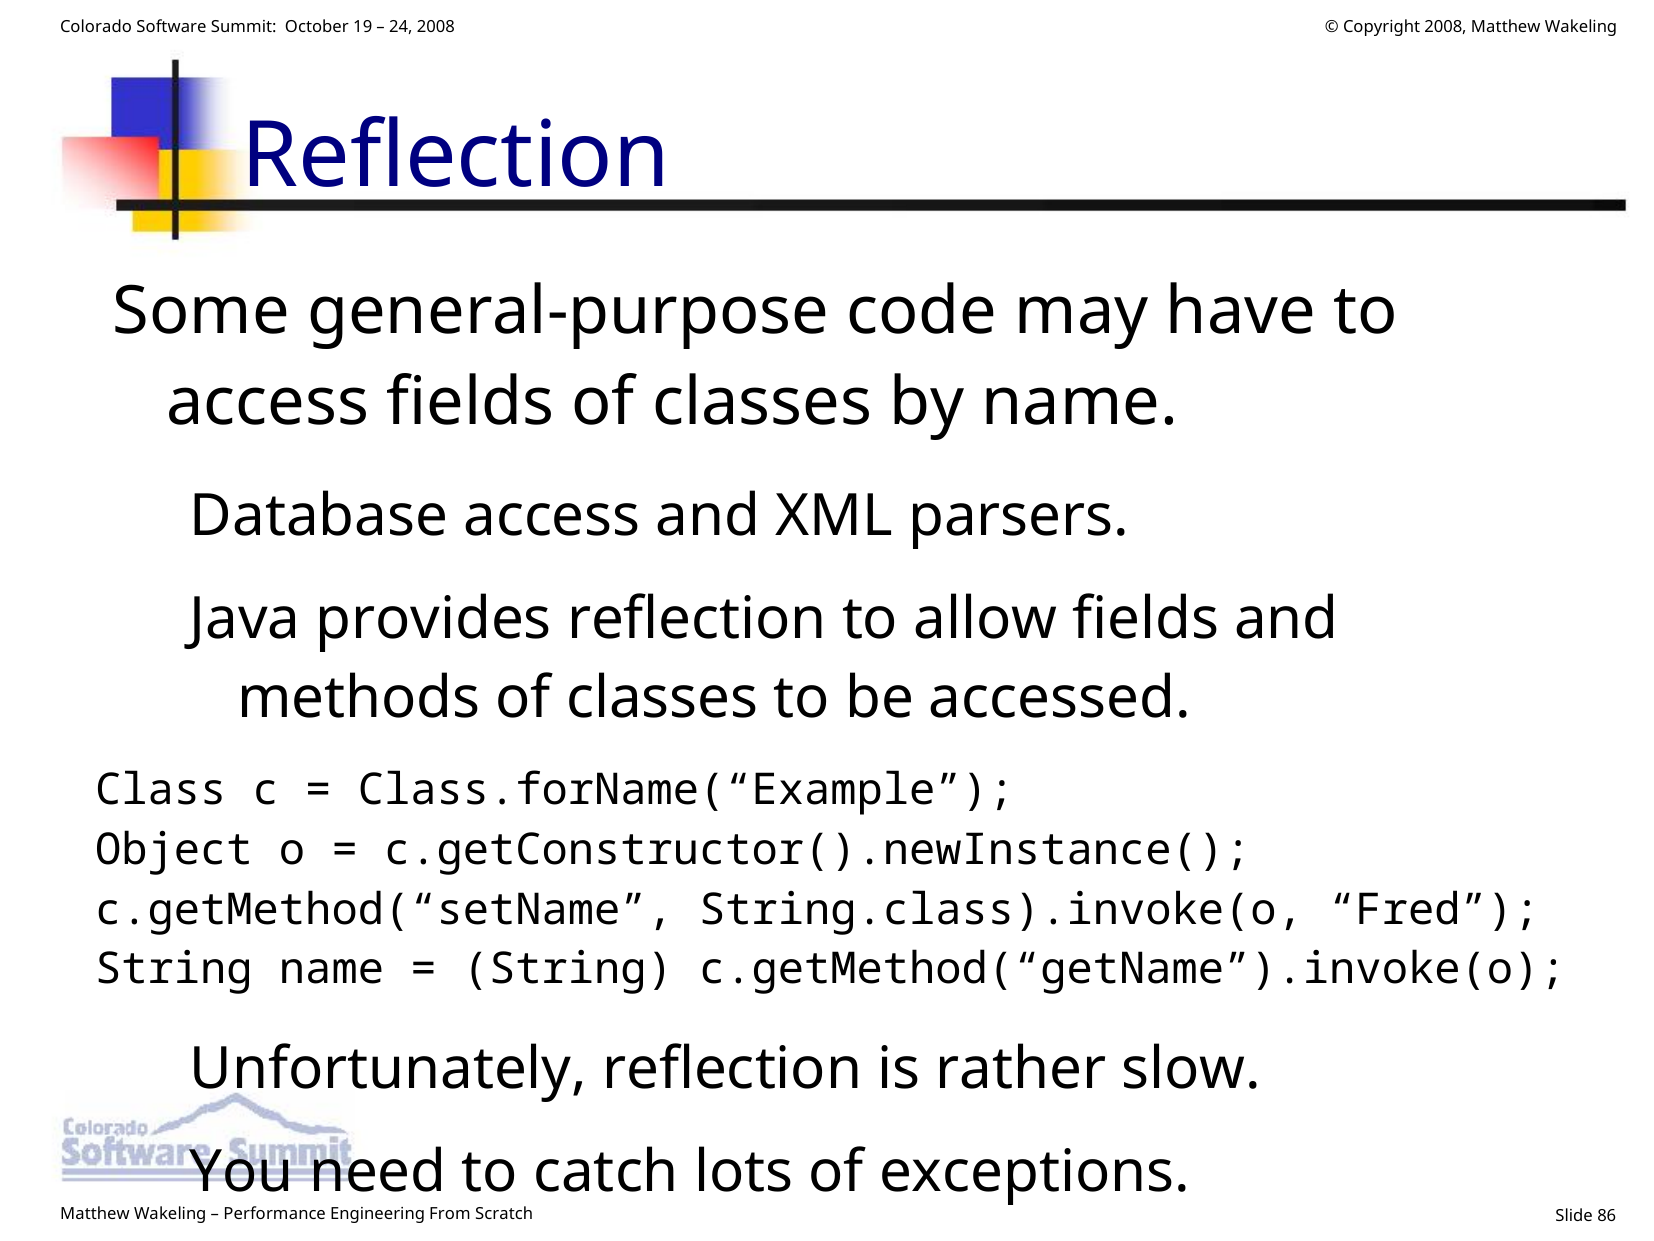

# Reflection
Some general-purpose code may have to access fields of classes by name.
Database access and XML parsers.
Java provides reflection to allow fields and methods of classes to be accessed.
Class c = Class.forName(“Example”);
Object o = c.getConstructor().newInstance();
c.getMethod(“setName”, String.class).invoke(o, “Fred”);
String name = (String) c.getMethod(“getName”).invoke(o);
Unfortunately, reflection is rather slow.
You need to catch lots of exceptions.